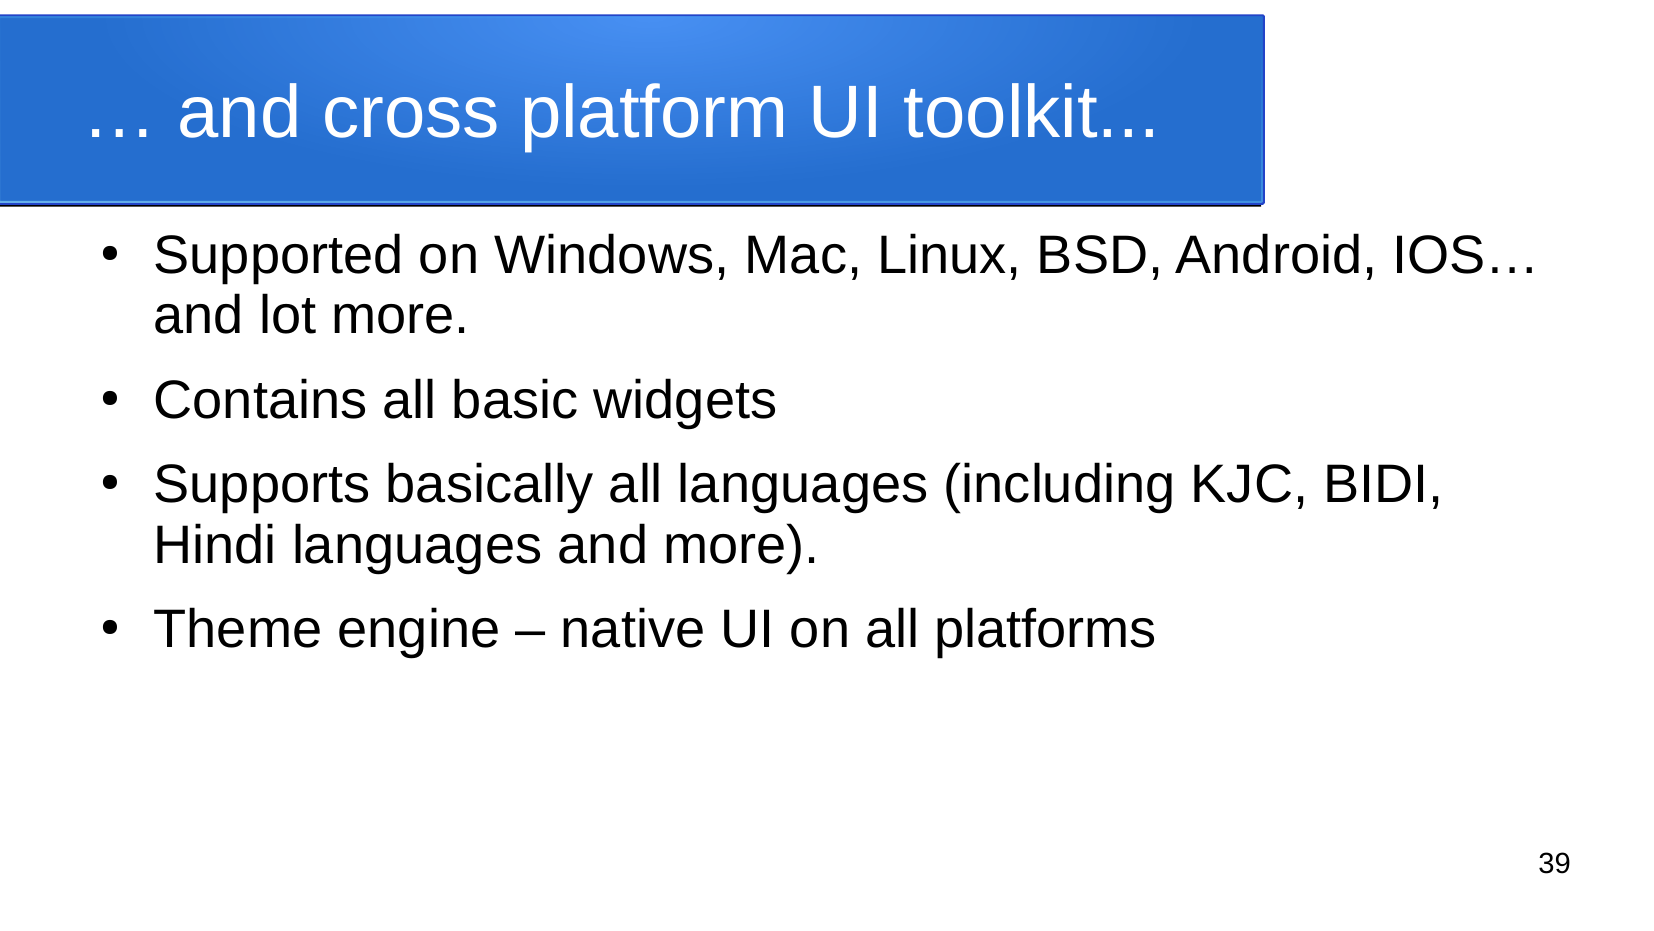

# … and cross platform UI toolkit...
Supported on Windows, Mac, Linux, BSD, Android, IOS… and lot more.
Contains all basic widgets
Supports basically all languages (including KJC, BIDI, Hindi languages and more).
Theme engine – native UI on all platforms
39